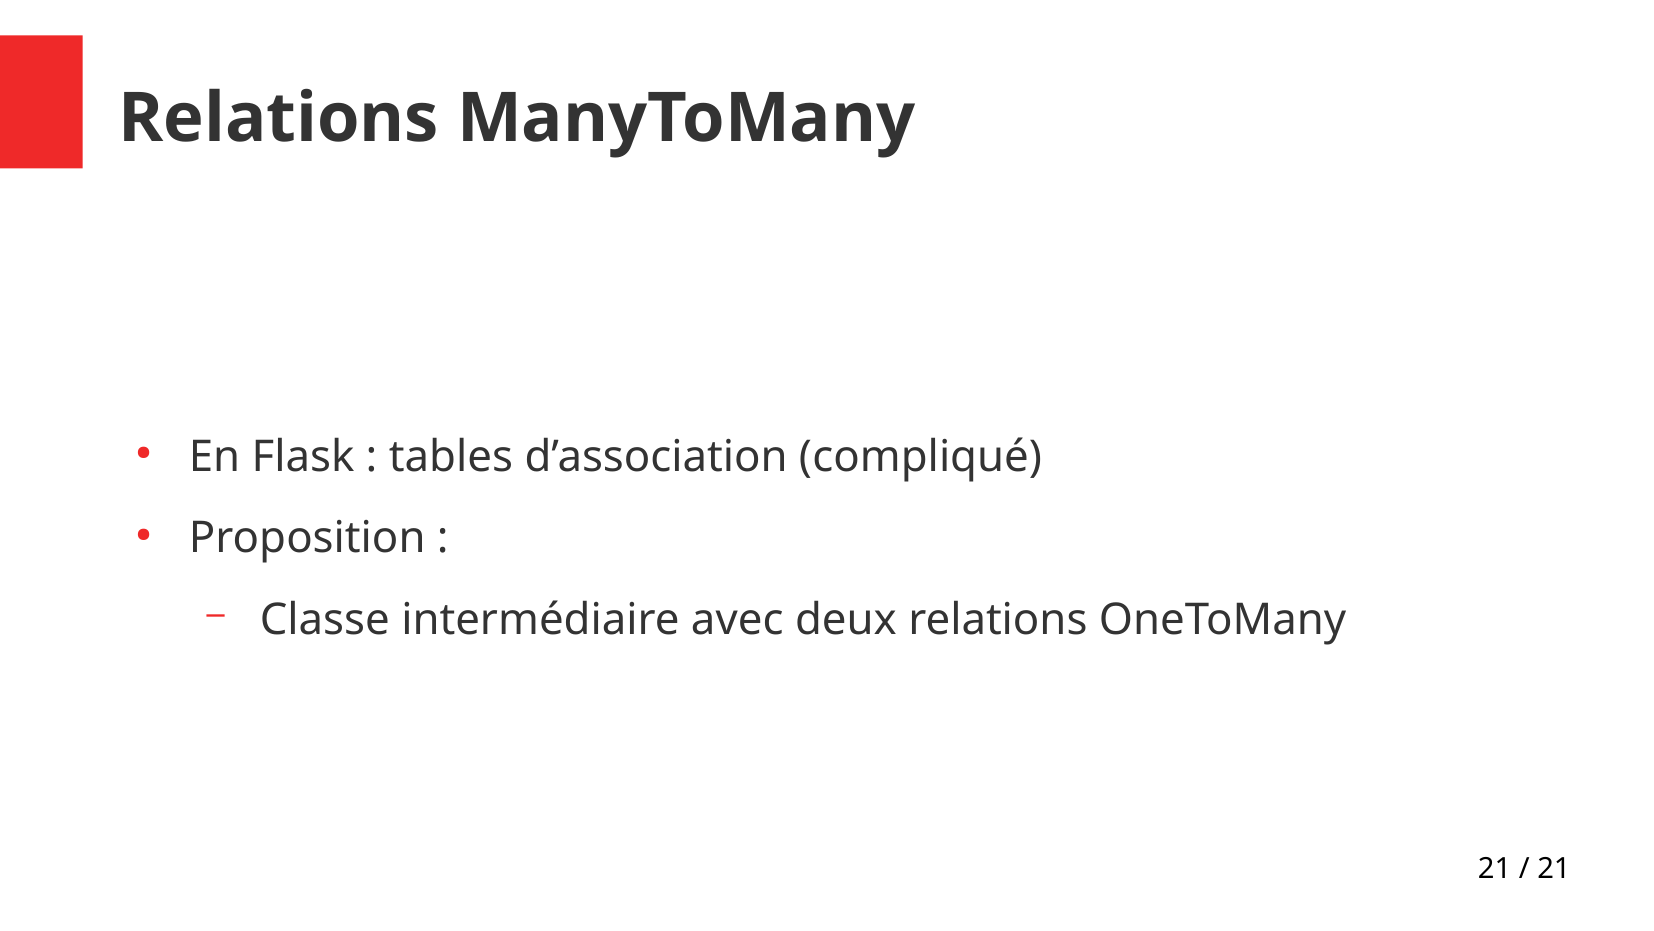

# Relations ManyToMany
En Flask : tables d’association (compliqué)
Proposition :
Classe intermédiaire avec deux relations OneToMany
21